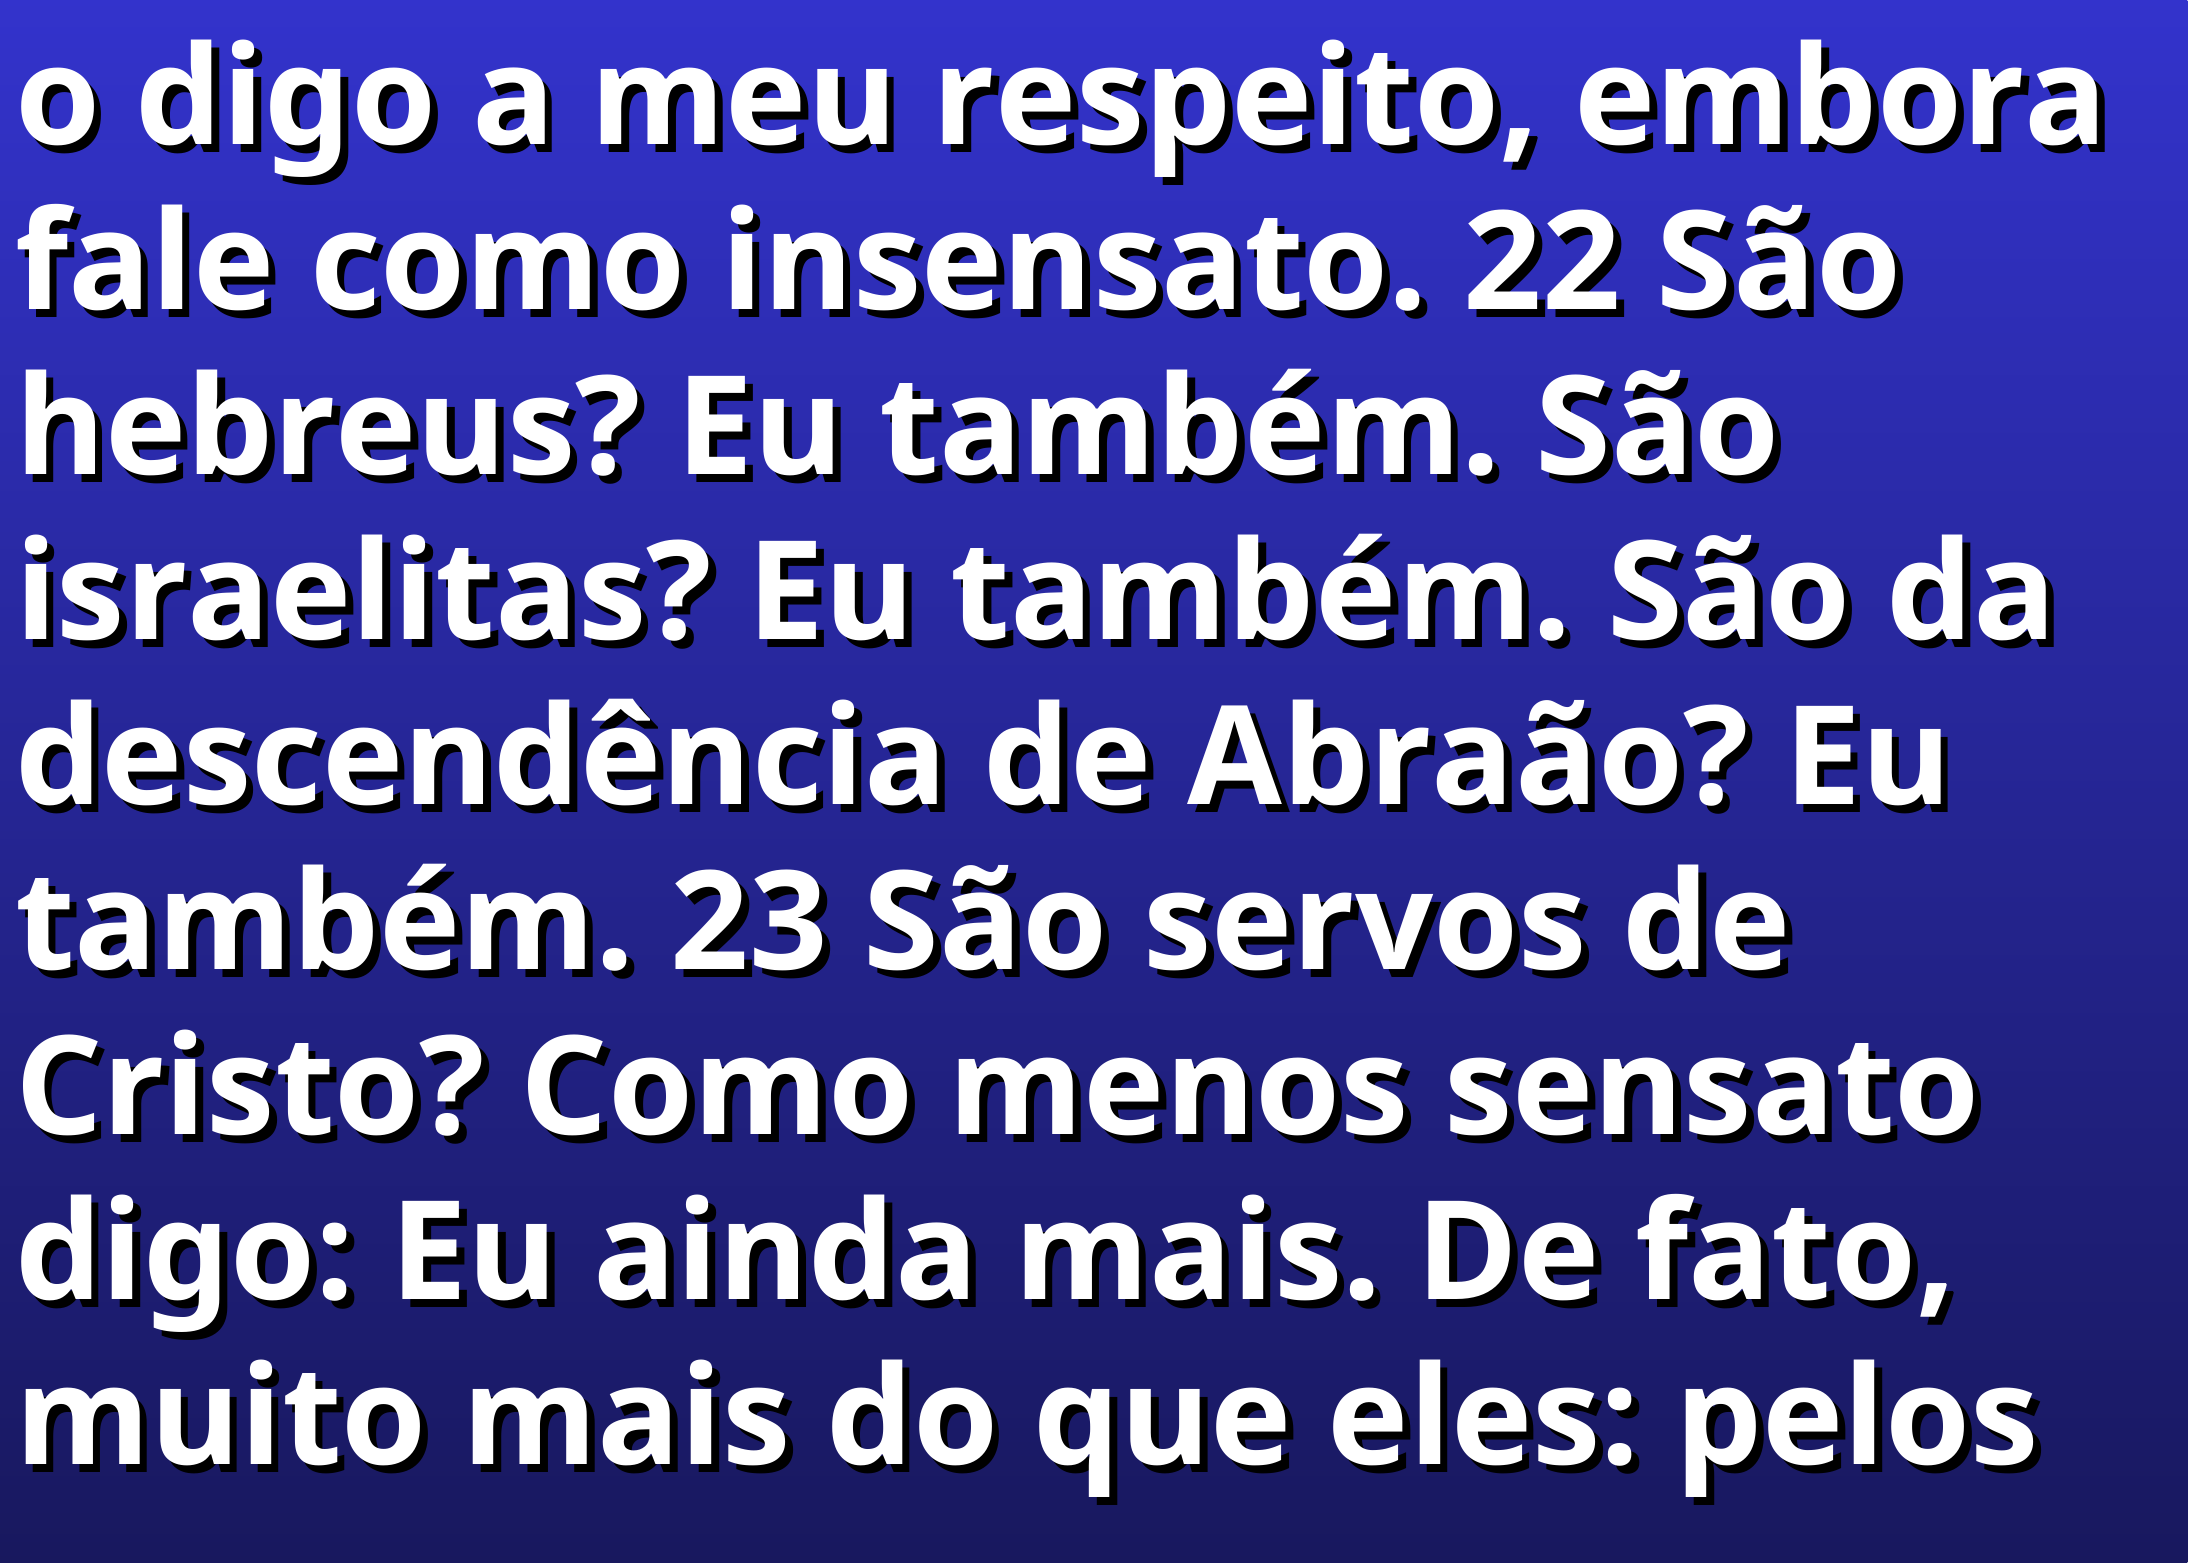

o digo a meu respeito, embora fale como insensato. 22 São hebreus? Eu também. São israelitas? Eu também. São da descendência de Abraão? Eu também. 23 São servos de Cristo? Como menos sensato digo: Eu ainda mais. De fato, muito mais do que eles: pelos